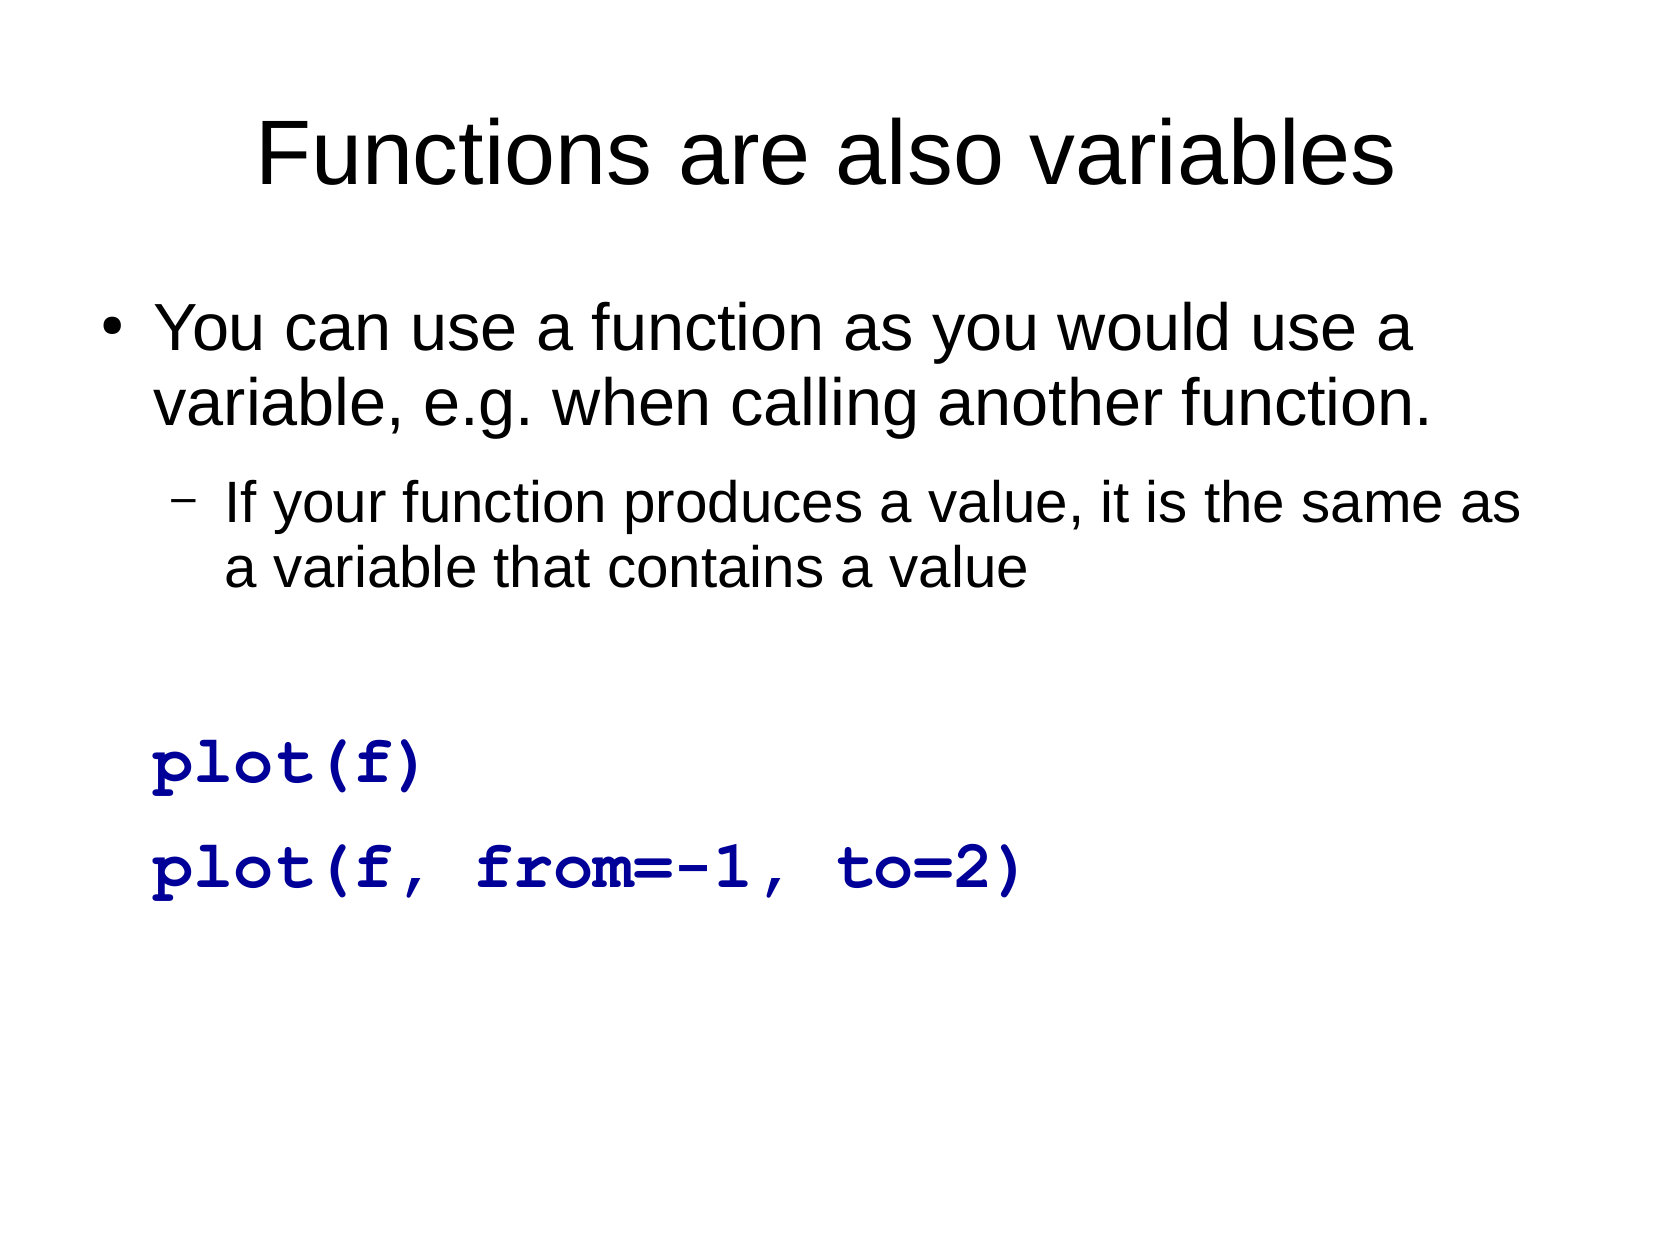

# Functions are also variables
You can use a function as you would use a variable, e.g. when calling another function.
If your function produces a value, it is the same as a variable that contains a value
plot(f)
plot(f, from=-1, to=2)